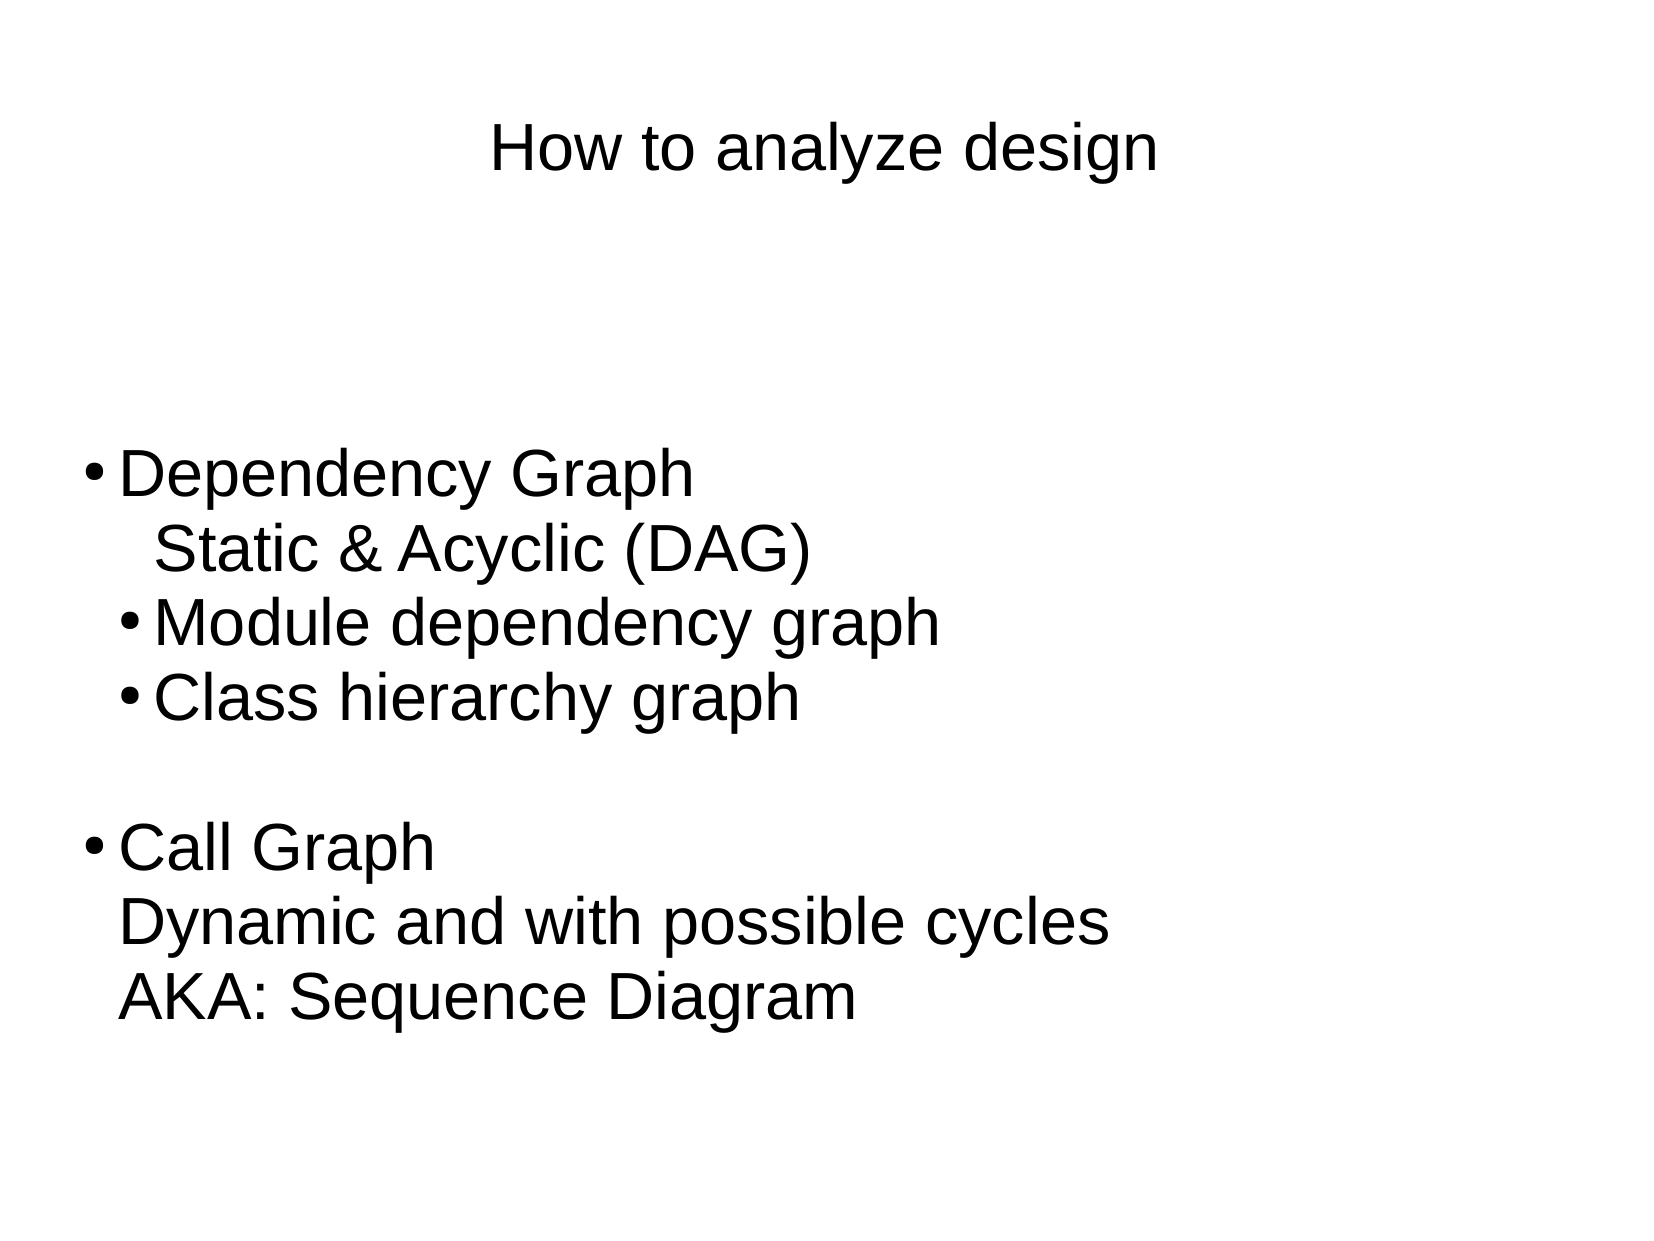

How to analyze design
# Dependency Graph
Static & Acyclic (DAG)
Module dependency graph
Class hierarchy graph
Call Graph
Dynamic and with possible cycles
AKA: Sequence Diagram